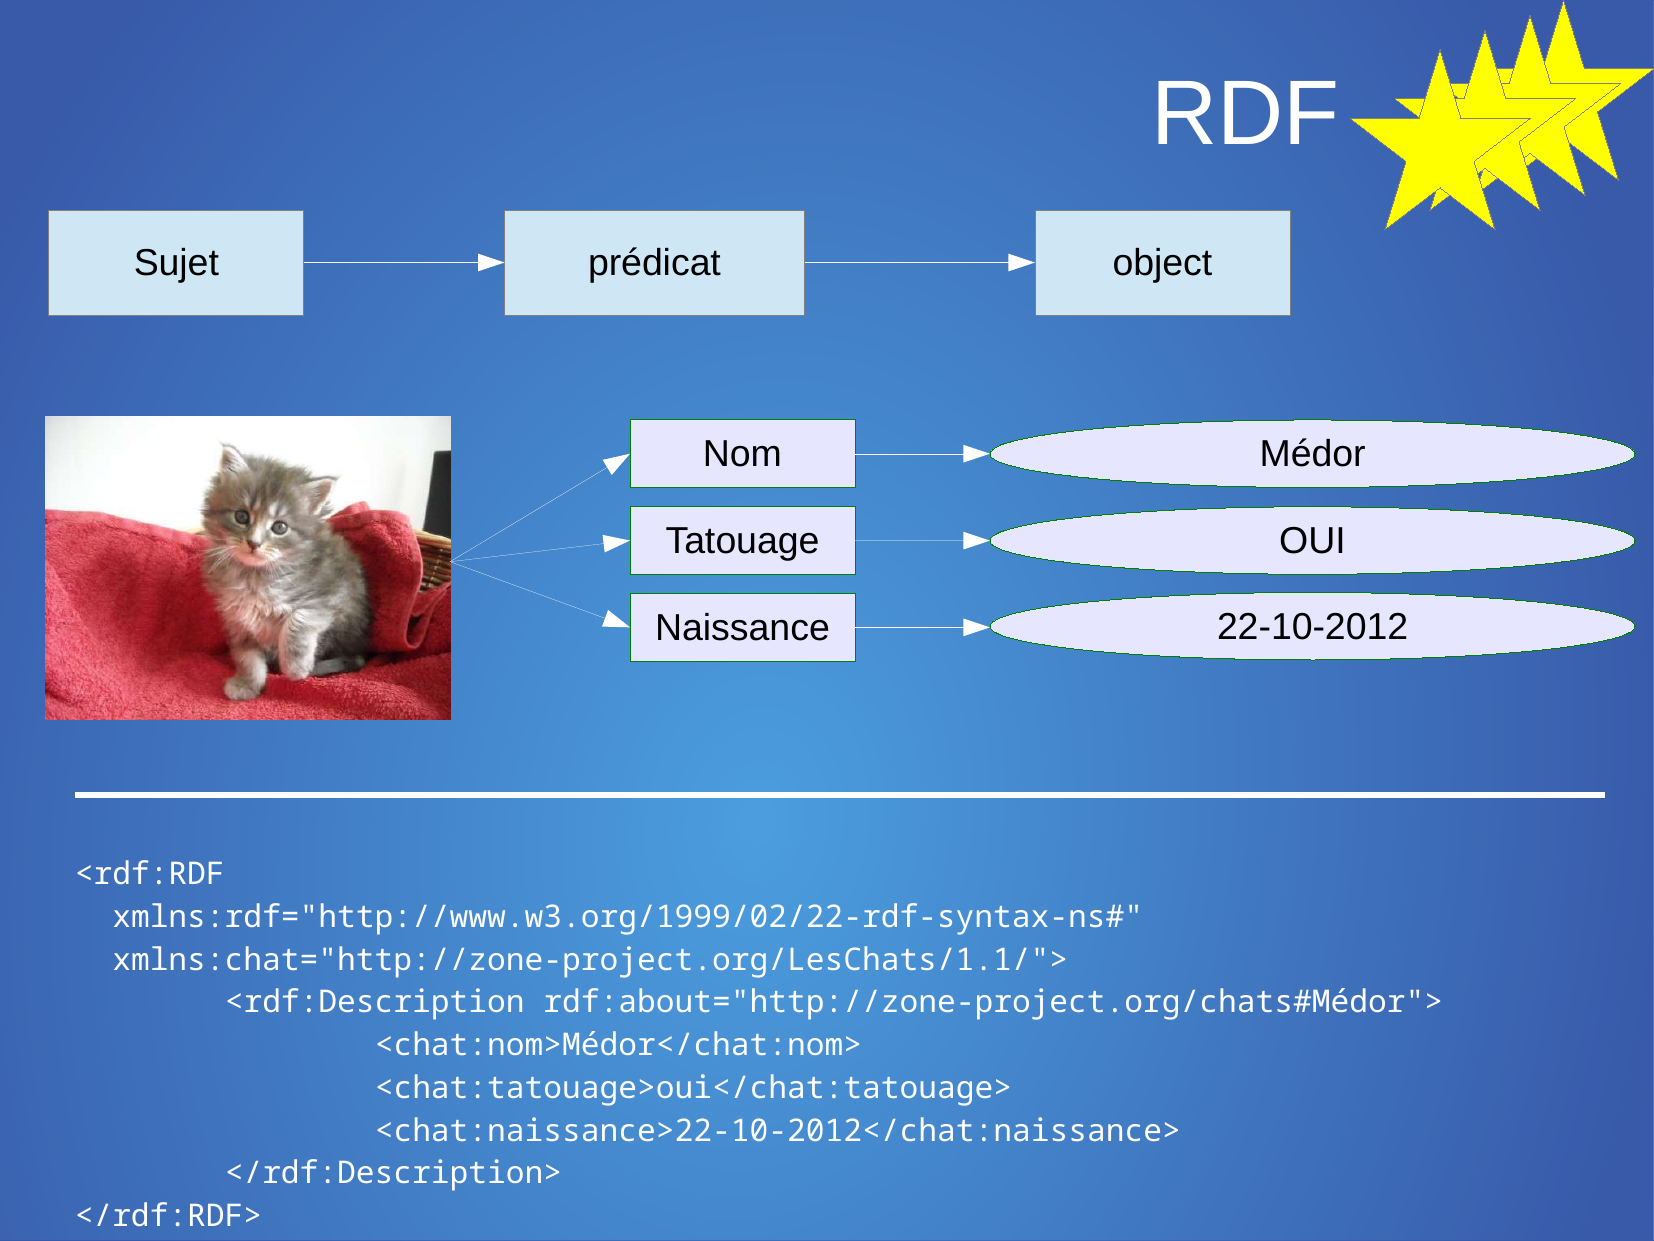

# RDF
Sujet
prédicat
object
Nom
Médor
Tatouage
OUI
22-10-2012
Naissance
<rdf:RDF
 xmlns:rdf="http://www.w3.org/1999/02/22-rdf-syntax-ns#"
 xmlns:chat="http://zone-project.org/LesChats/1.1/">
 <rdf:Description rdf:about="http://zone-project.org/chats#Médor">
 <chat:nom>Médor</chat:nom>
 <chat:tatouage>oui</chat:tatouage>
 <chat:naissance>22-10-2012</chat:naissance>
 </rdf:Description>
</rdf:RDF>